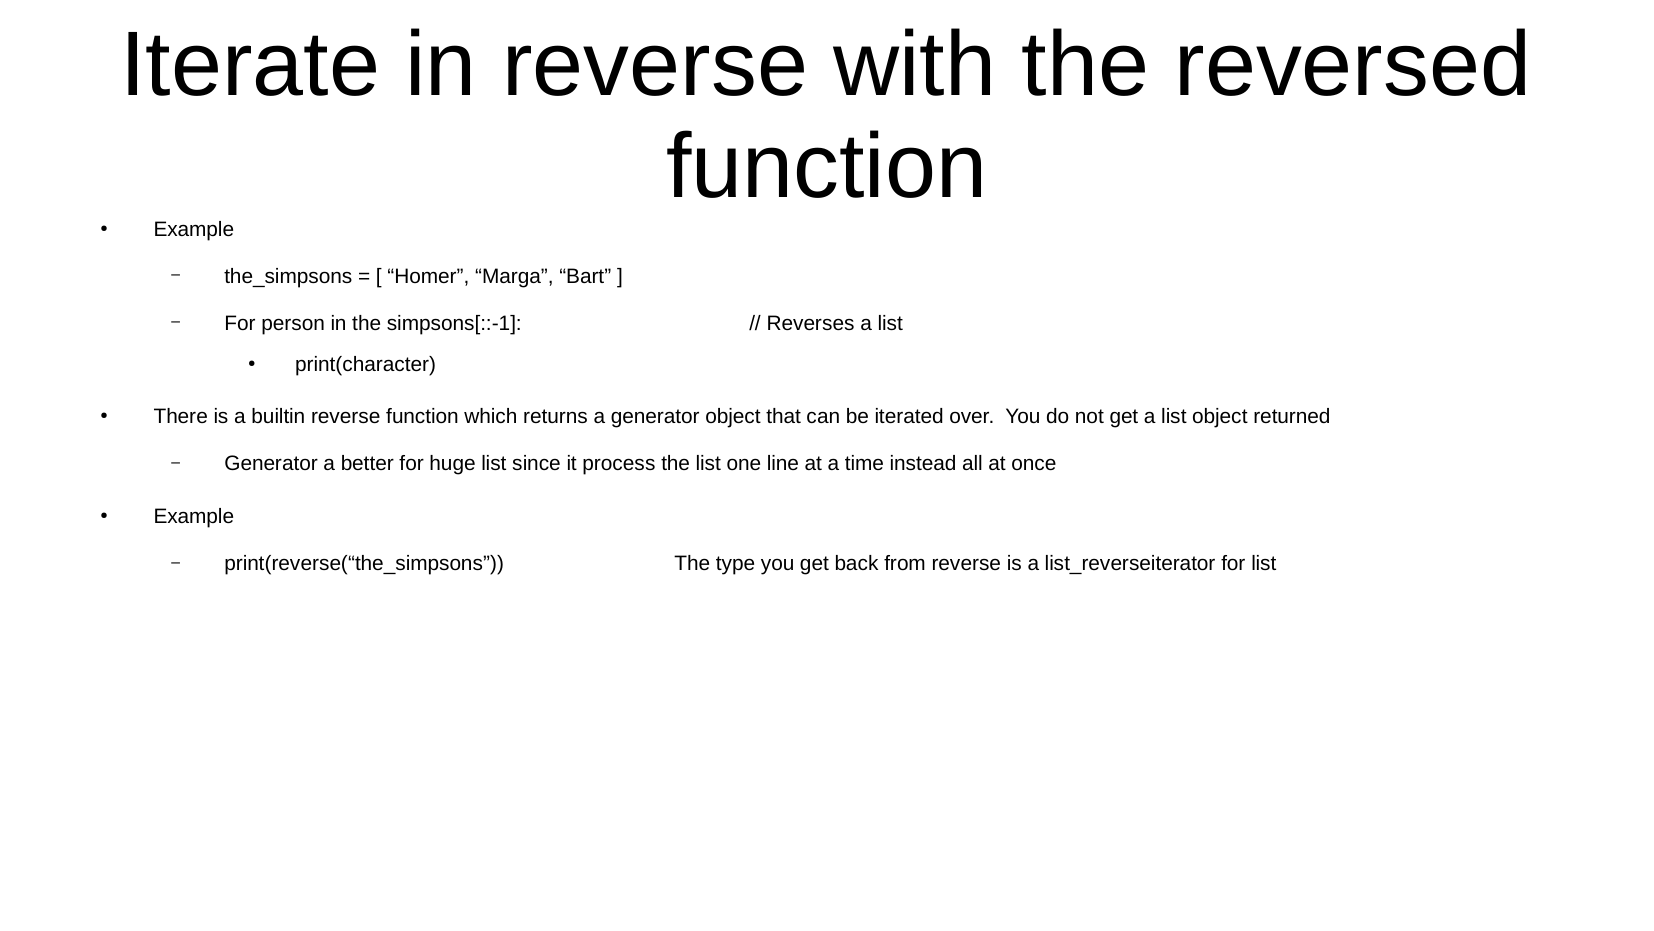

# Iterate in reverse with the reversed function
Example
the_simpsons = [ “Homer”, “Marga”, “Bart” ]
For person in the simpsons[::-1]: 			// Reverses a list
print(character)
There is a builtin reverse function which returns a generator object that can be iterated over. You do not get a list object returned
Generator a better for huge list since it process the list one line at a time instead all at once
Example
print(reverse(“the_simpsons”))			The type you get back from reverse is a list_reverseiterator for list